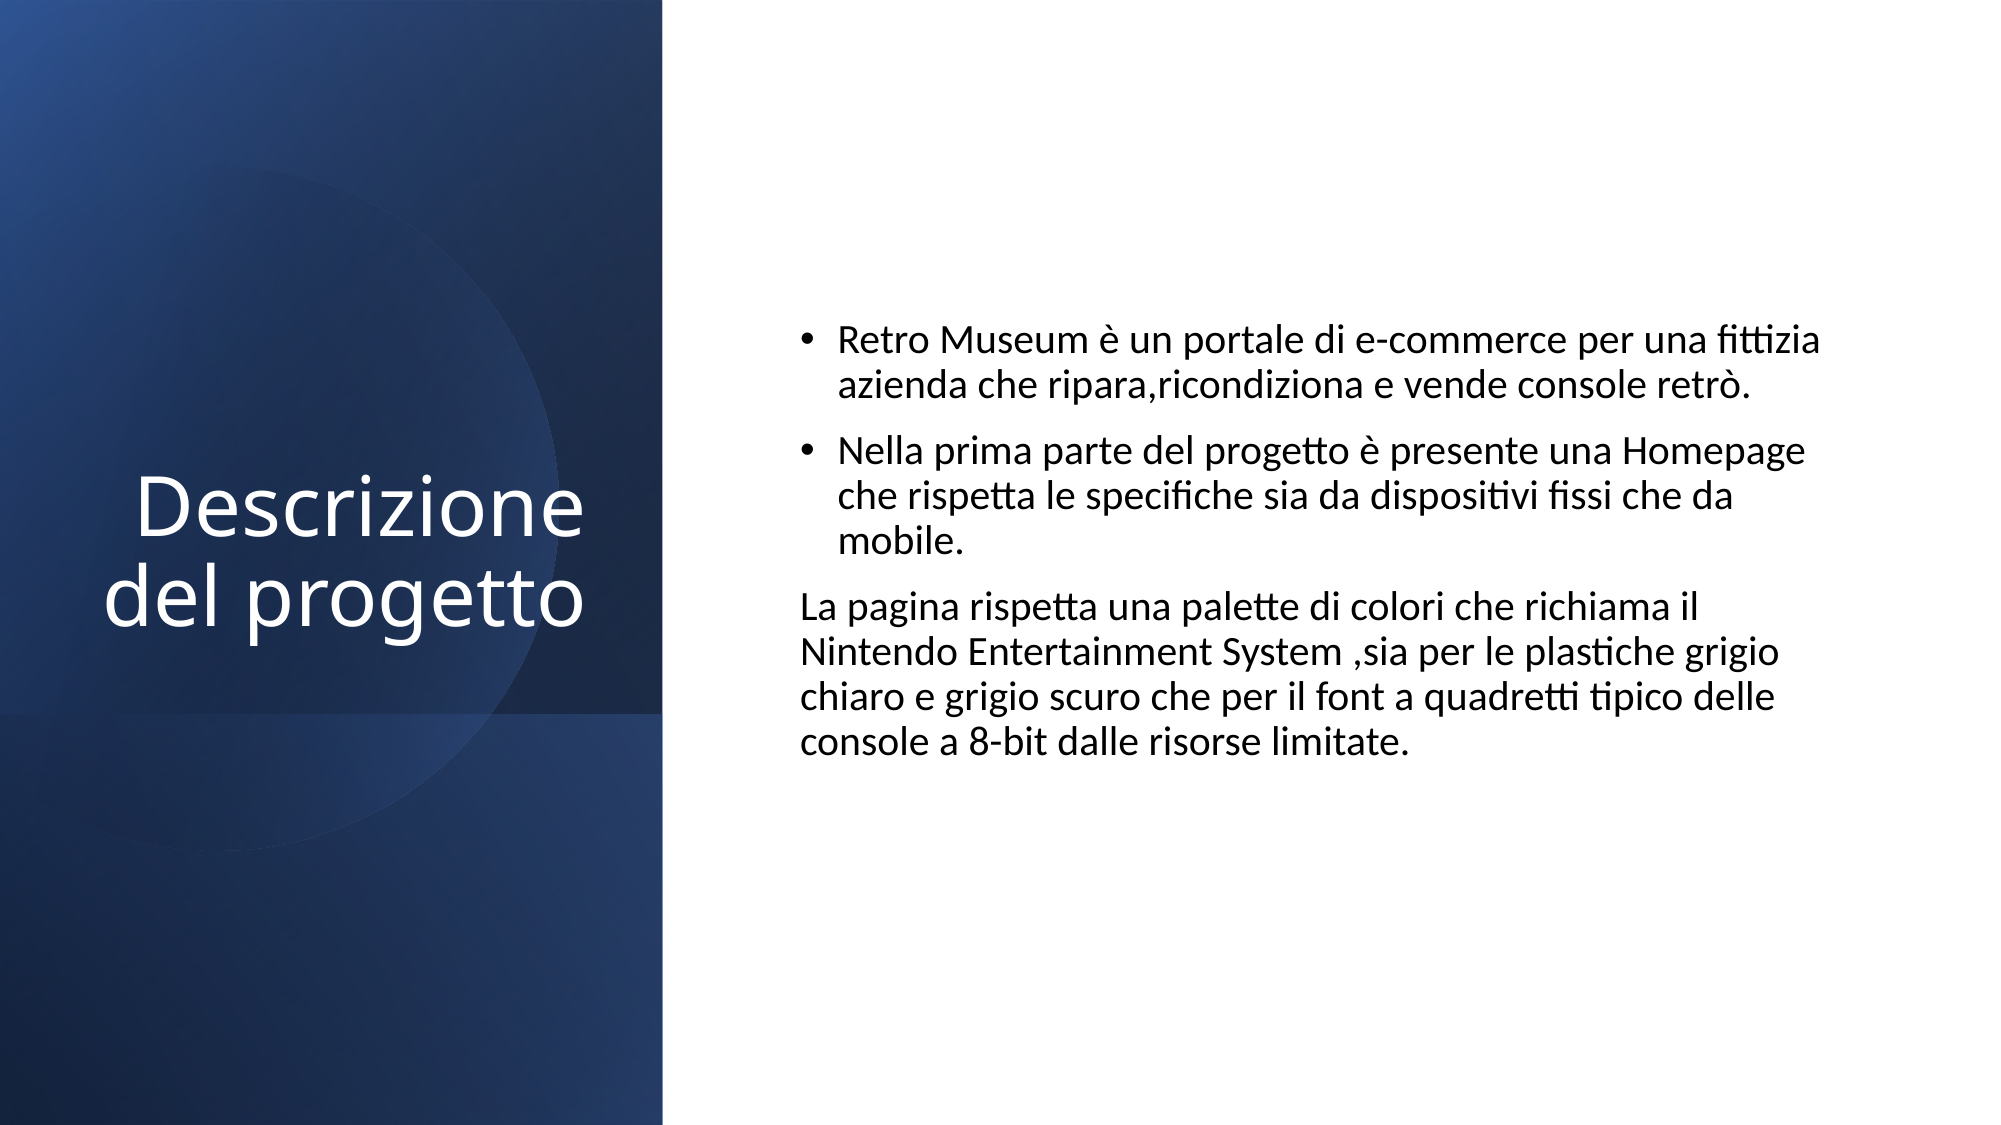

# Descrizione del progetto
Retro Museum è un portale di e-commerce per una fittizia azienda che ripara,ricondiziona e vende console retrò.
Nella prima parte del progetto è presente una Homepage che rispetta le specifiche sia da dispositivi fissi che da mobile.
La pagina rispetta una palette di colori che richiama il Nintendo Entertainment System ,sia per le plastiche grigio chiaro e grigio scuro che per il font a quadretti tipico delle console a 8-bit dalle risorse limitate.